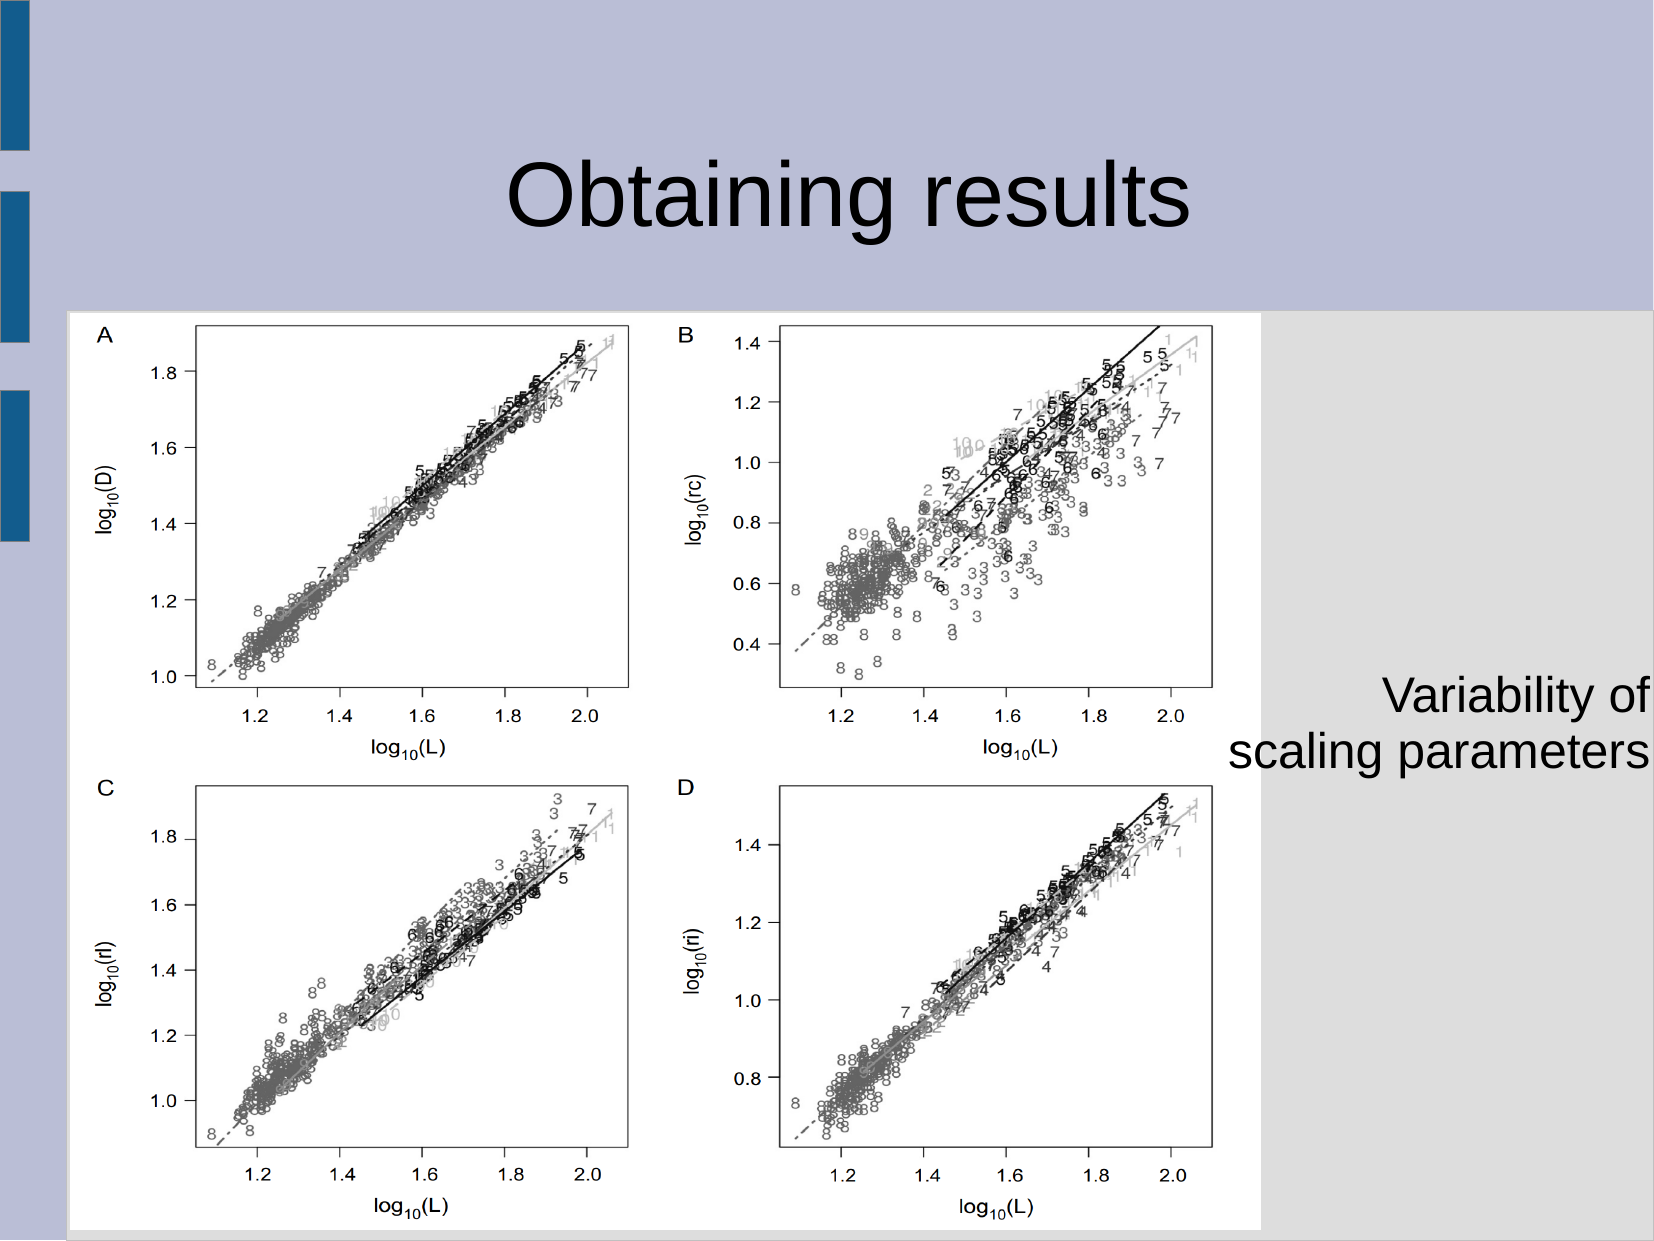

# Obtaining results
Variability of scaling parameters